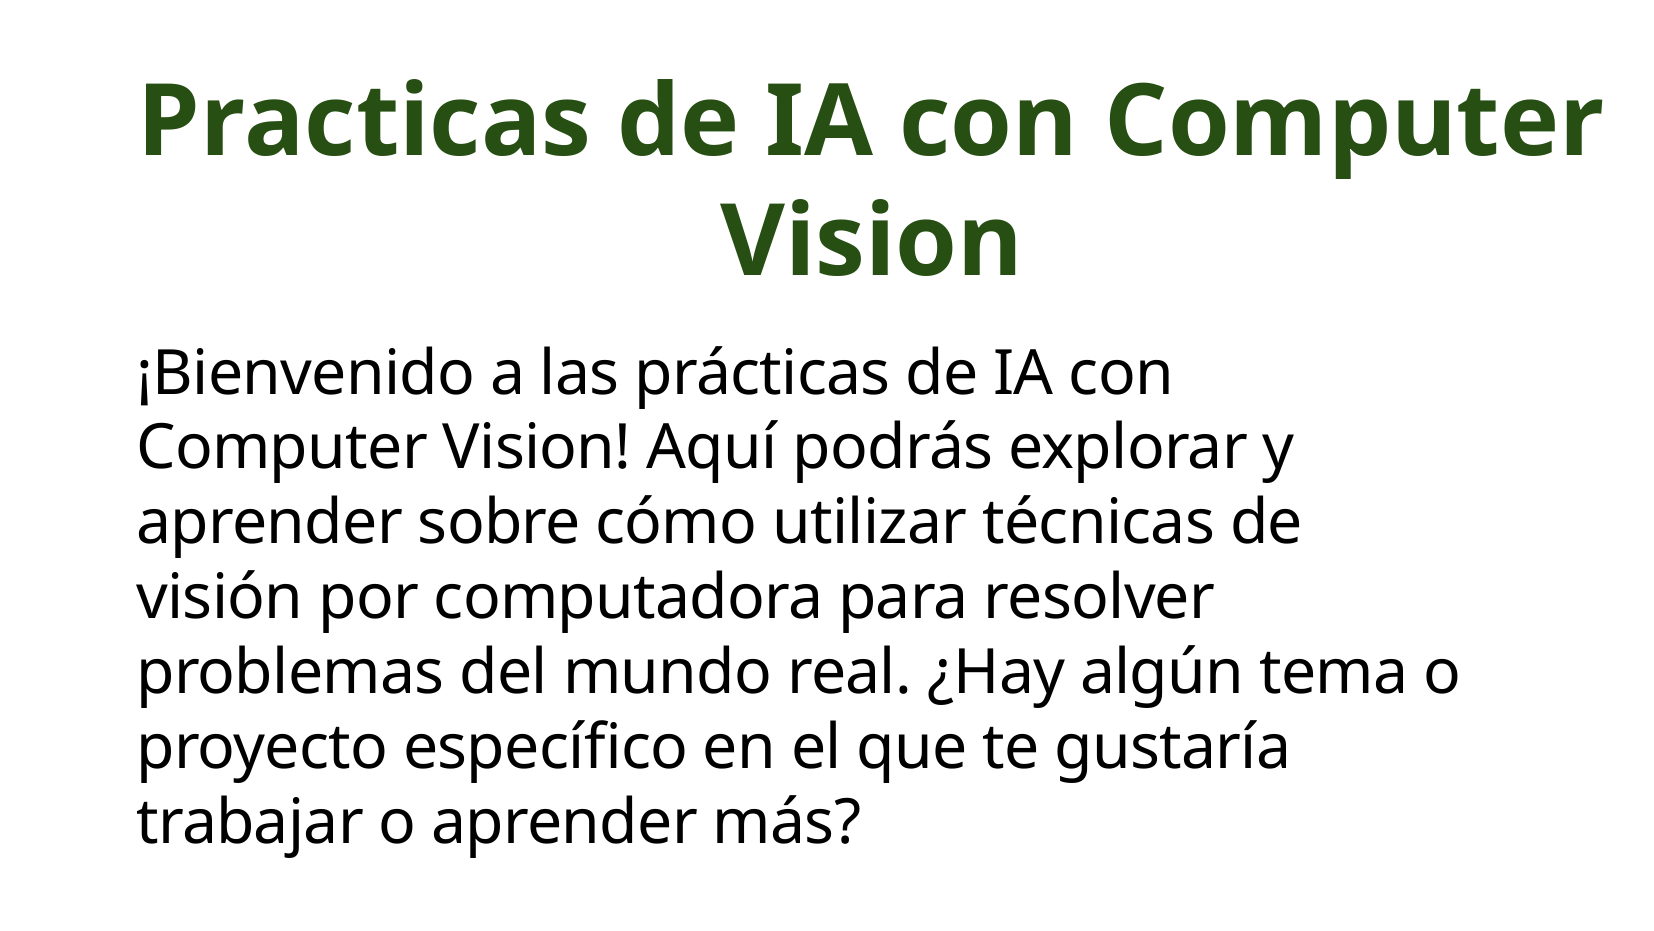

# Practicas de IA con Computer Vision
¡Bienvenido a las prácticas de IA con Computer Vision! Aquí podrás explorar y aprender sobre cómo utilizar técnicas de visión por computadora para resolver problemas del mundo real. ¿Hay algún tema o proyecto específico en el que te gustaría trabajar o aprender más?